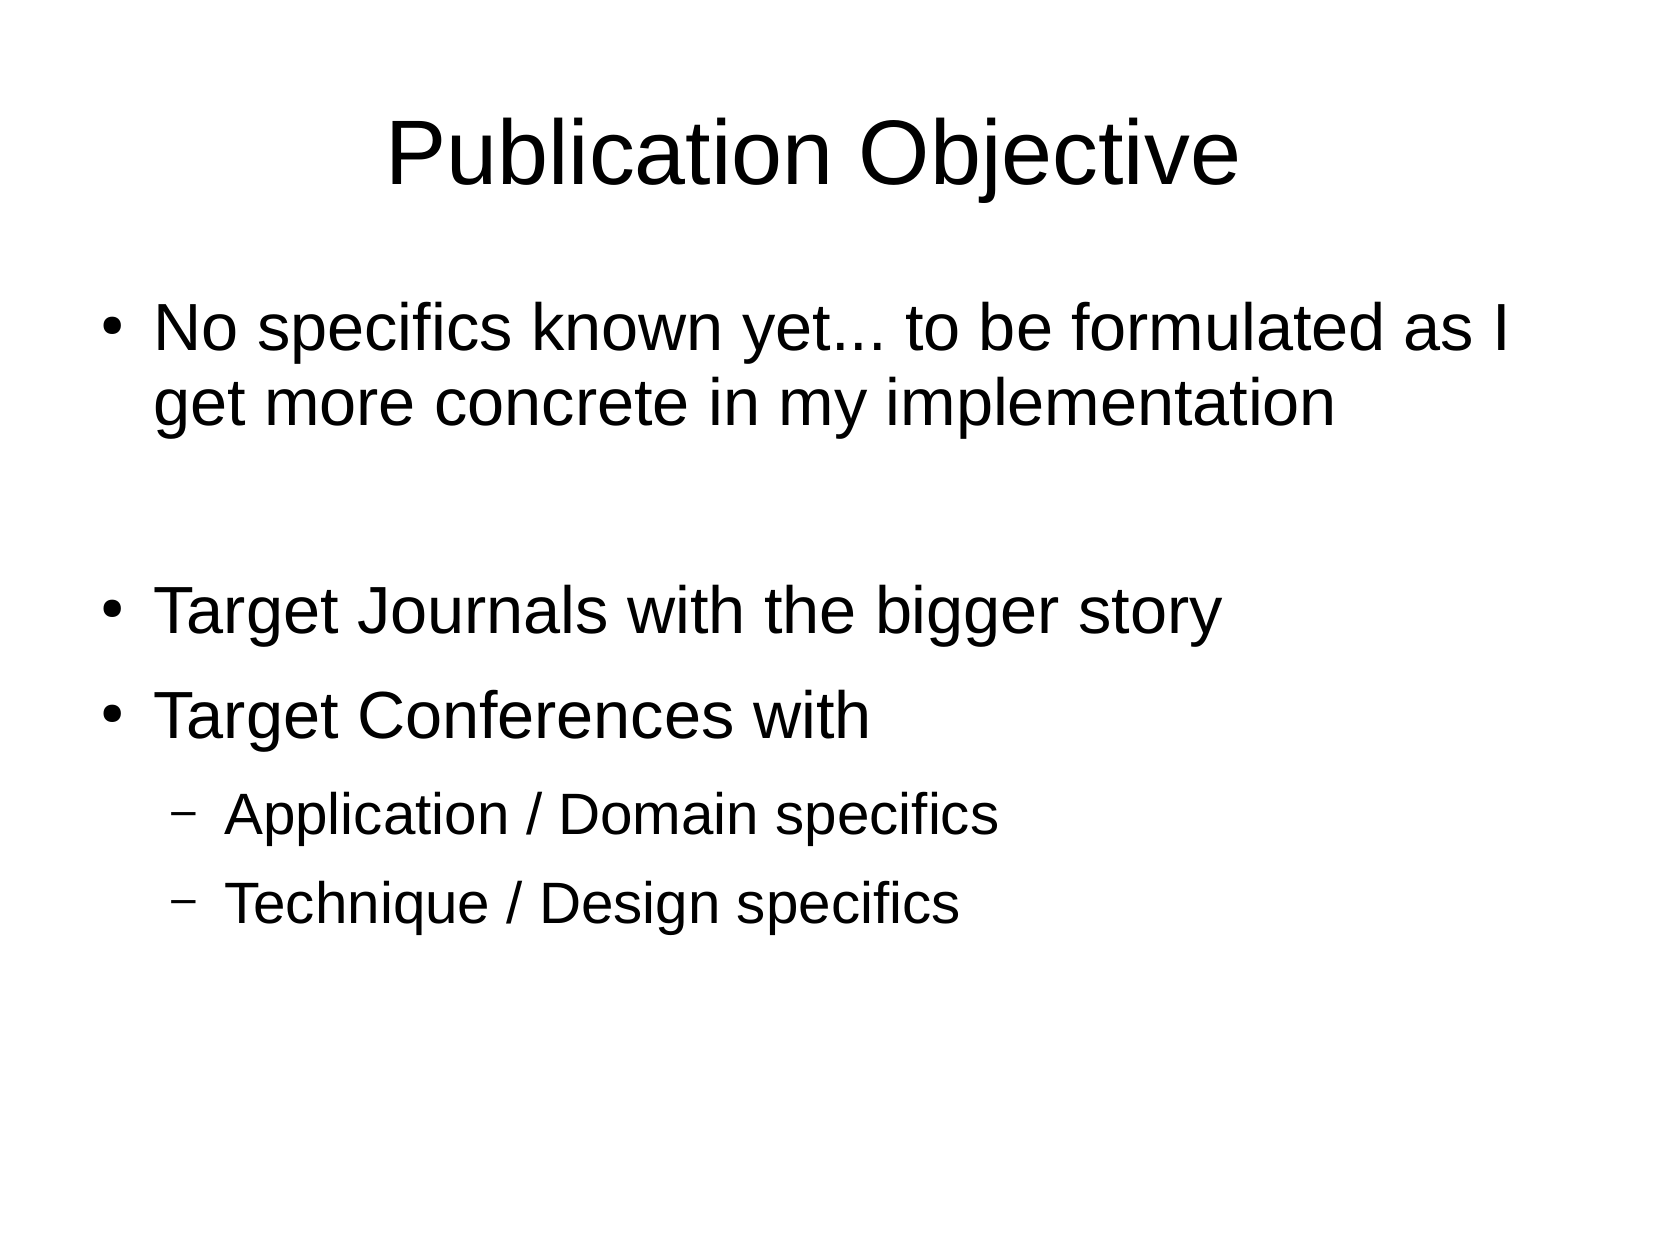

# Publication Objective
No specifics known yet... to be formulated as I get more concrete in my implementation
Target Journals with the bigger story
Target Conferences with
Application / Domain specifics
Technique / Design specifics